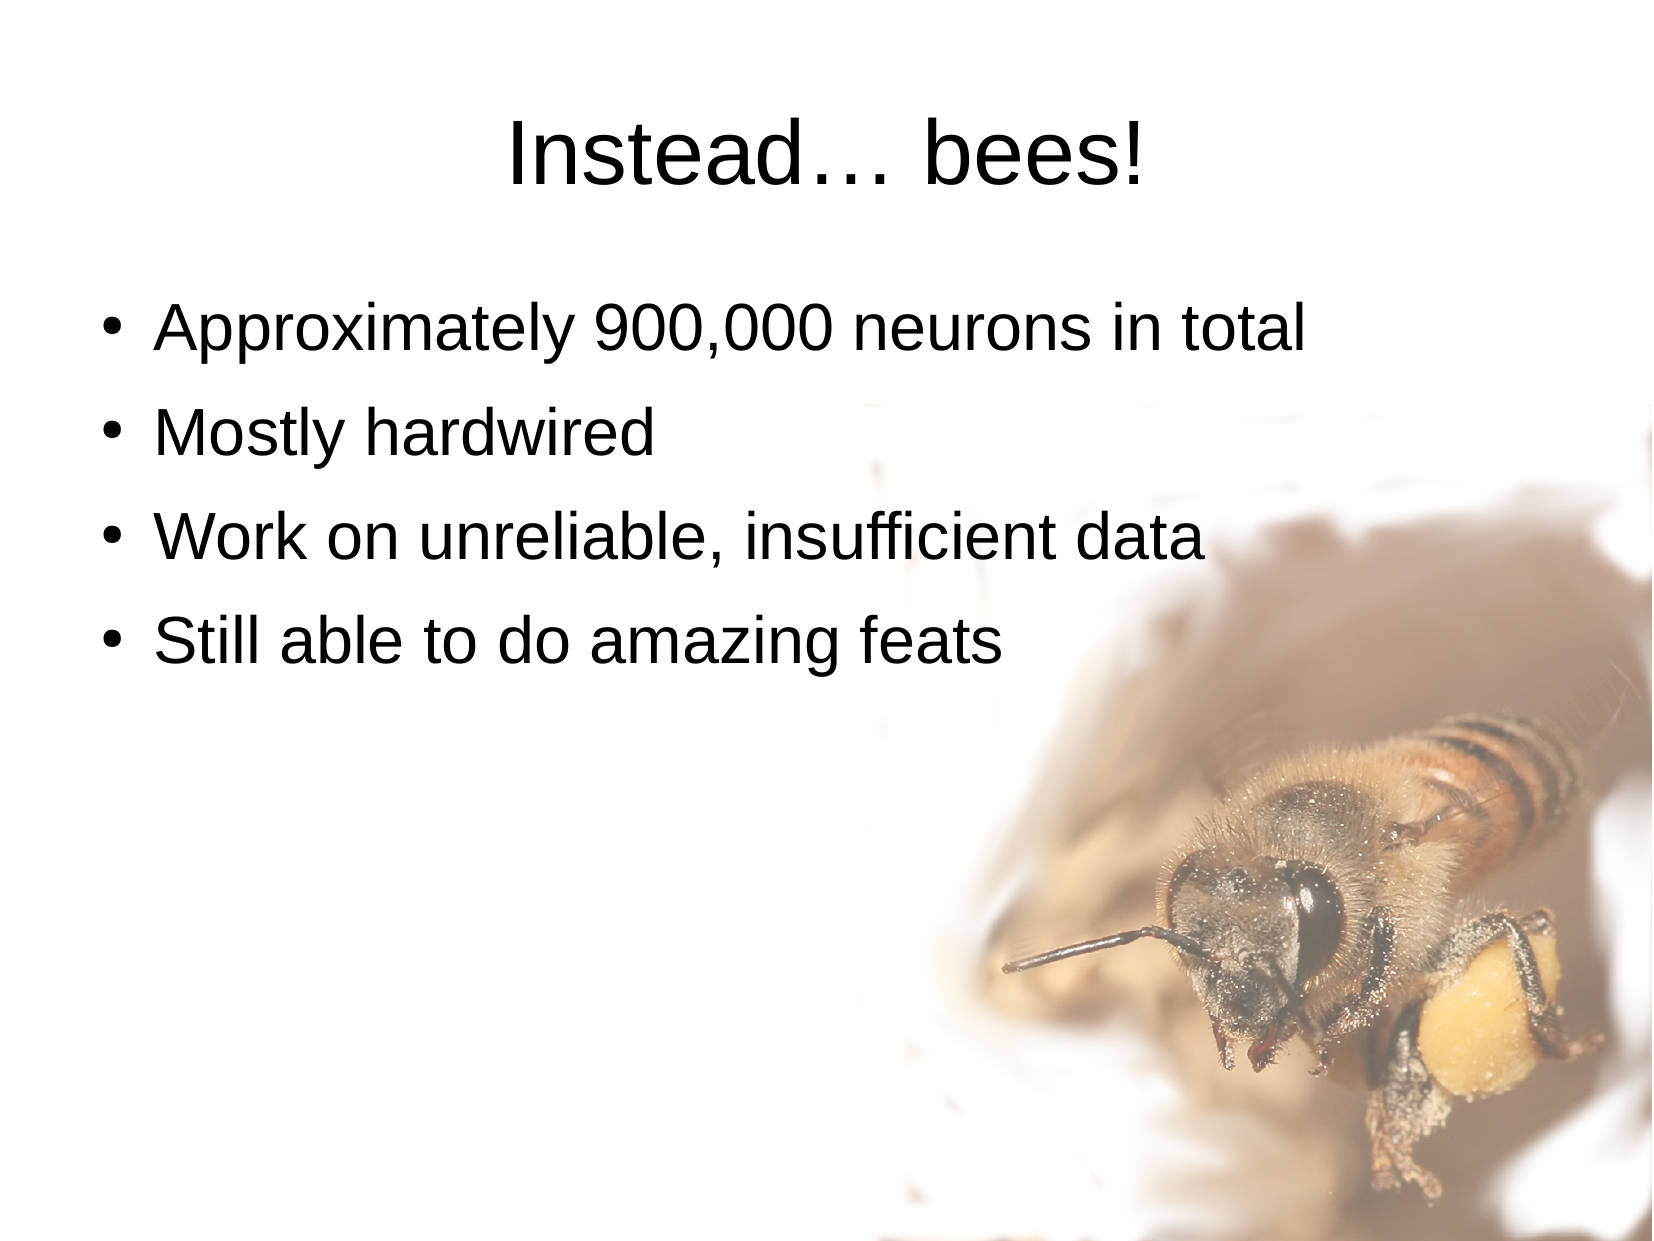

# Instead… bees!
Approximately 900,000 neurons in total
Mostly hardwired
Work on unreliable, insufficient data
Still able to do amazing feats